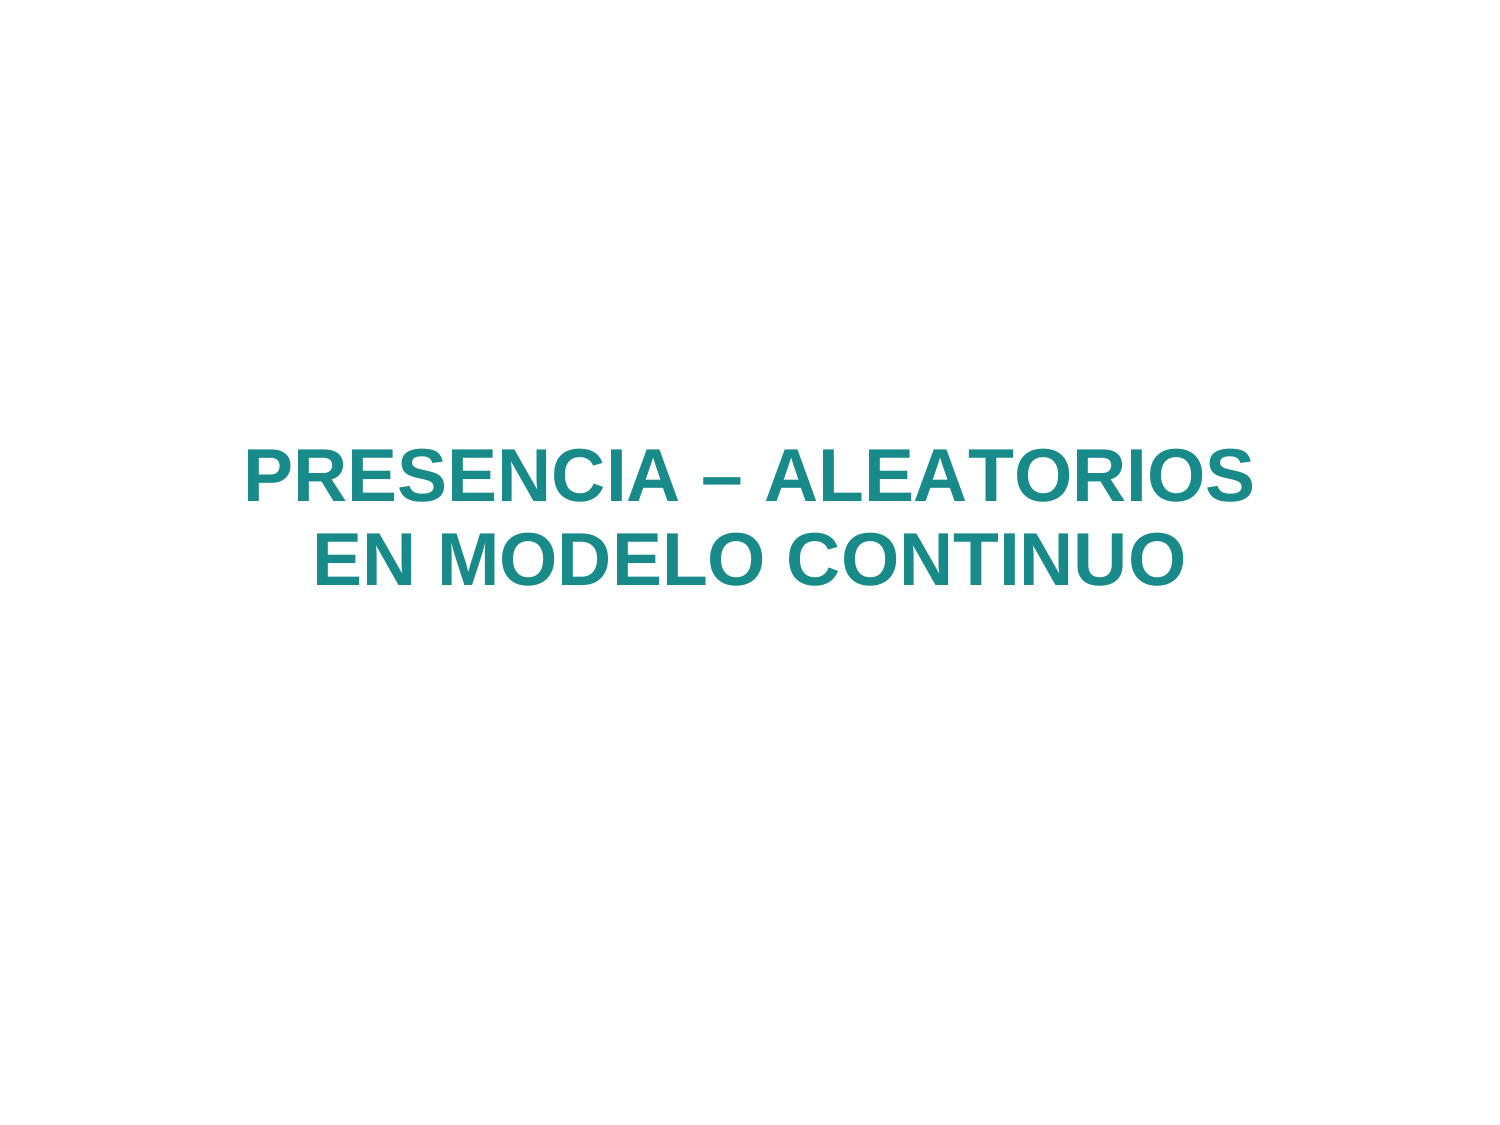

# PRESENCIA – ALEATORIOS EN MODELO CONTINUO